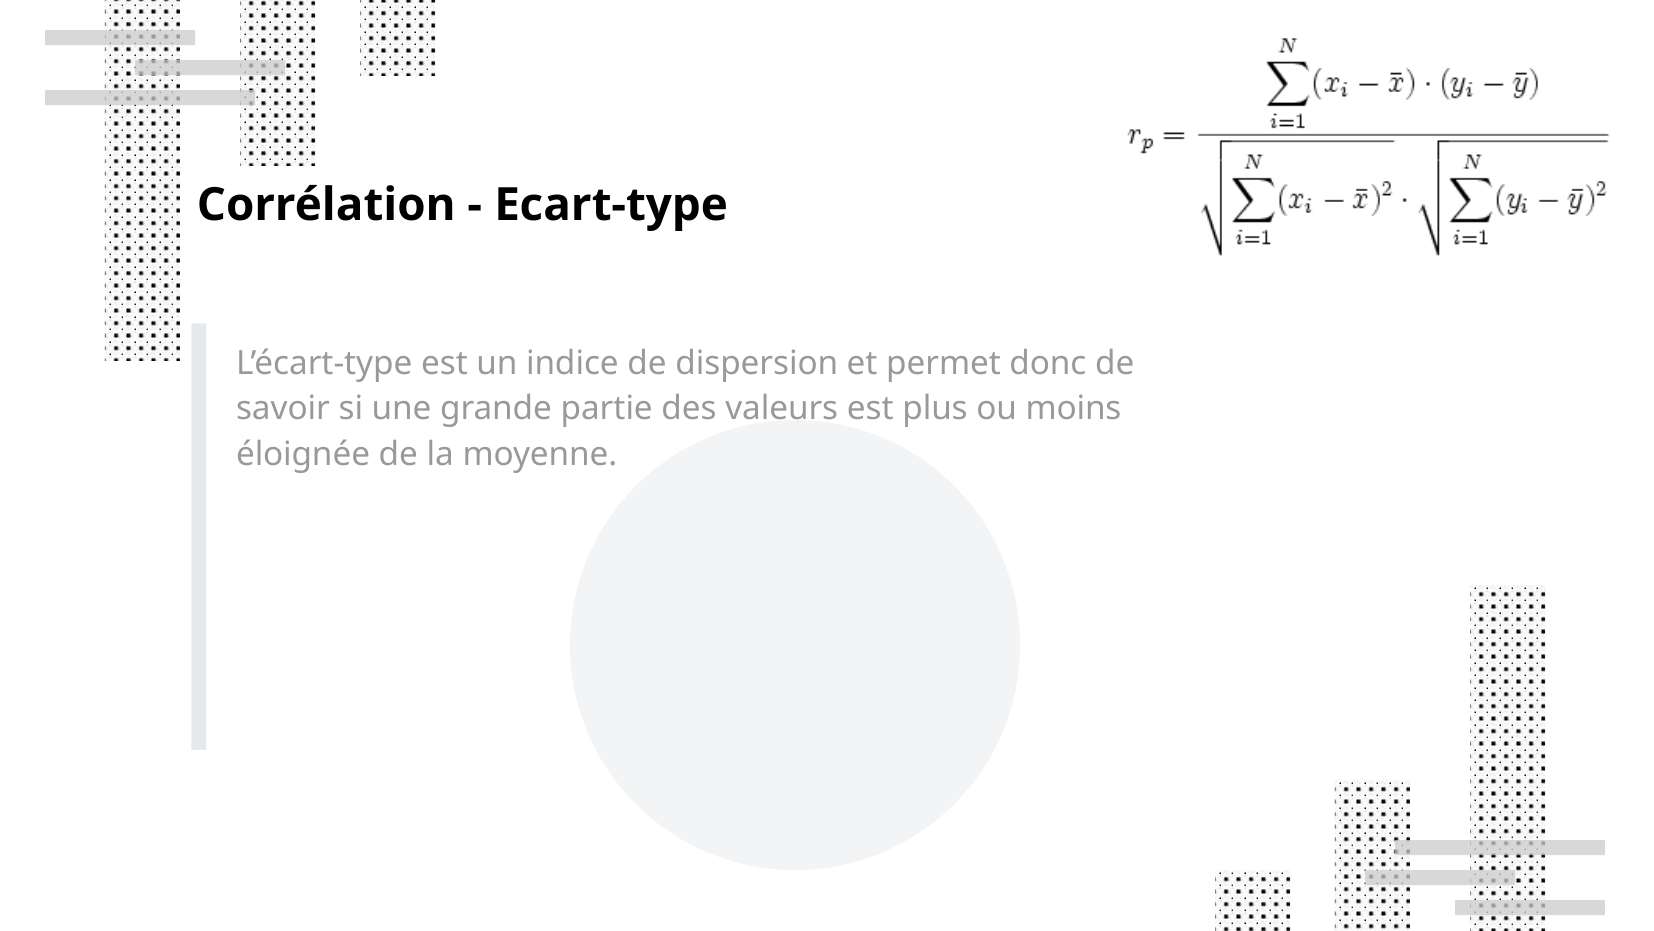

Corrélation - Ecart-type
L’écart-type est un indice de dispersion et permet donc de savoir si une grande partie des valeurs est plus ou moins éloignée de la moyenne.